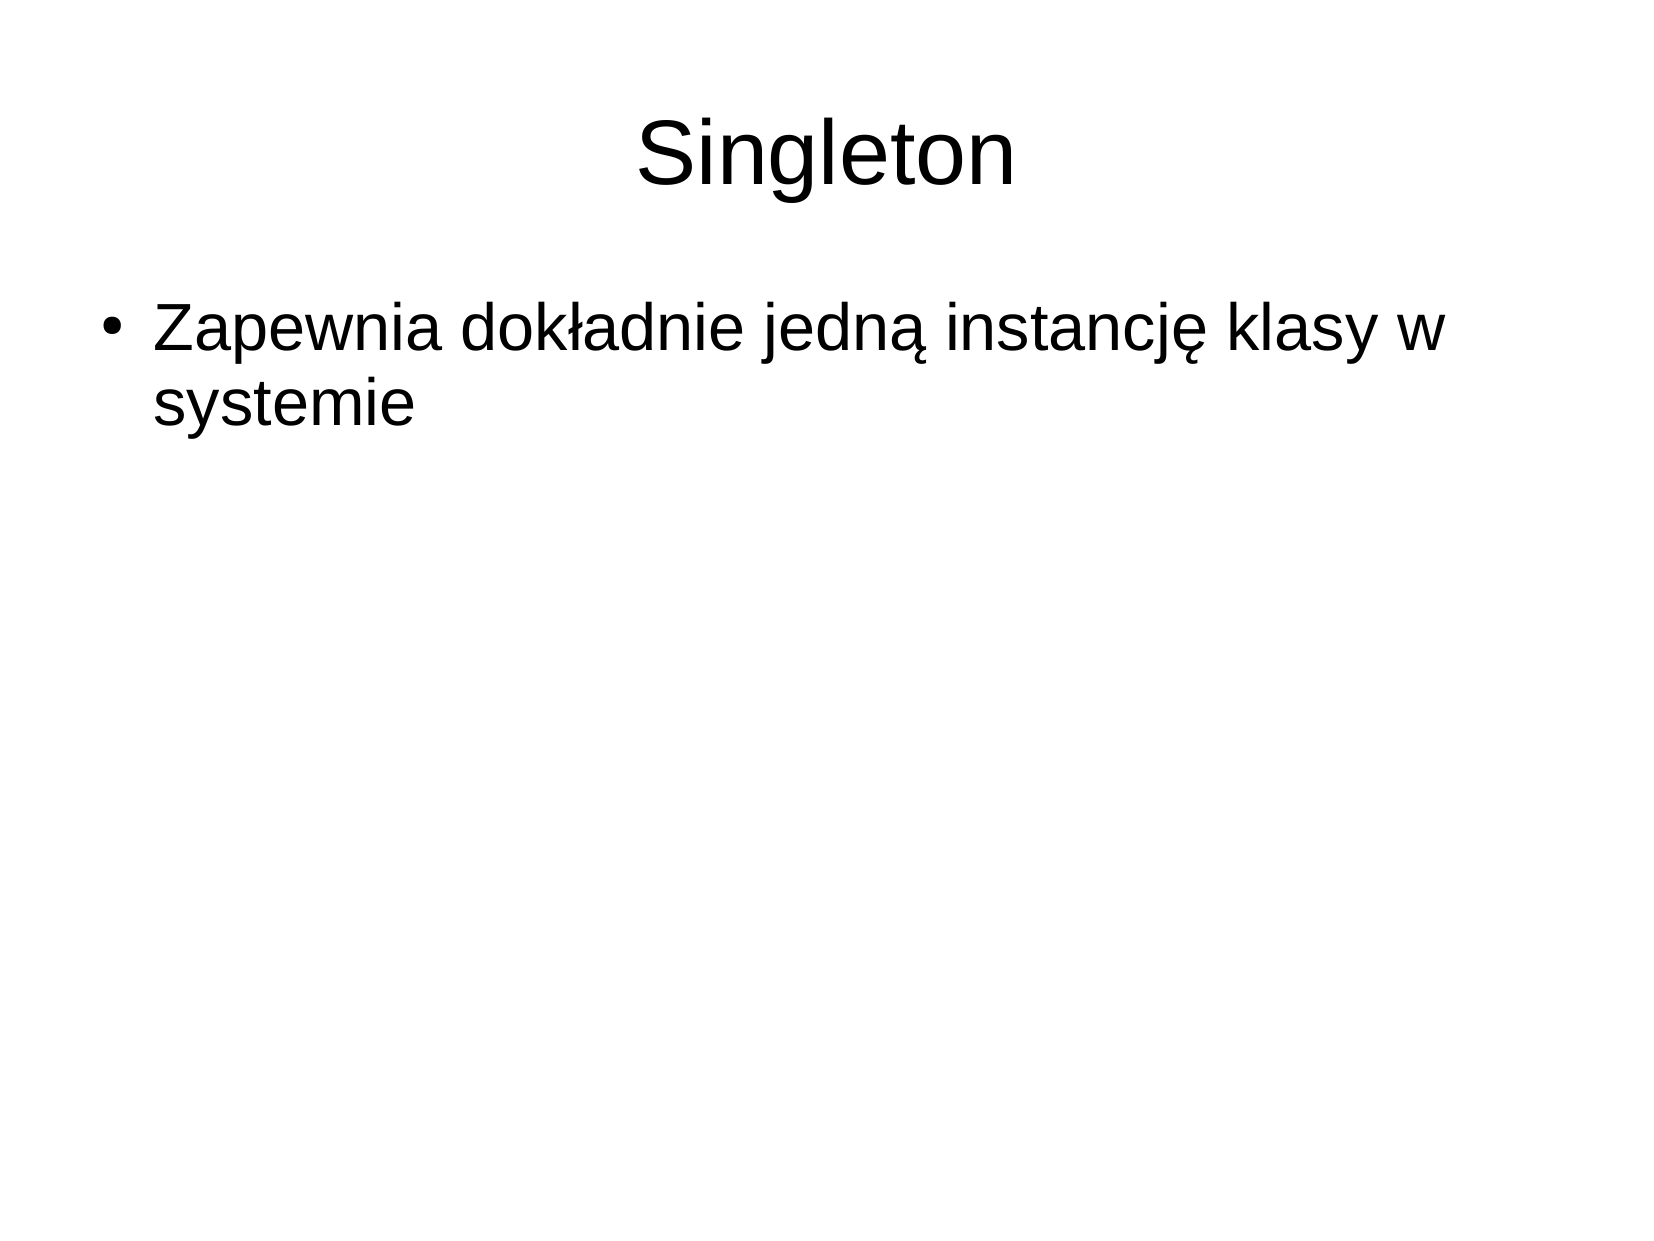

# Singleton
Zapewnia dokładnie jedną instancję klasy w systemie